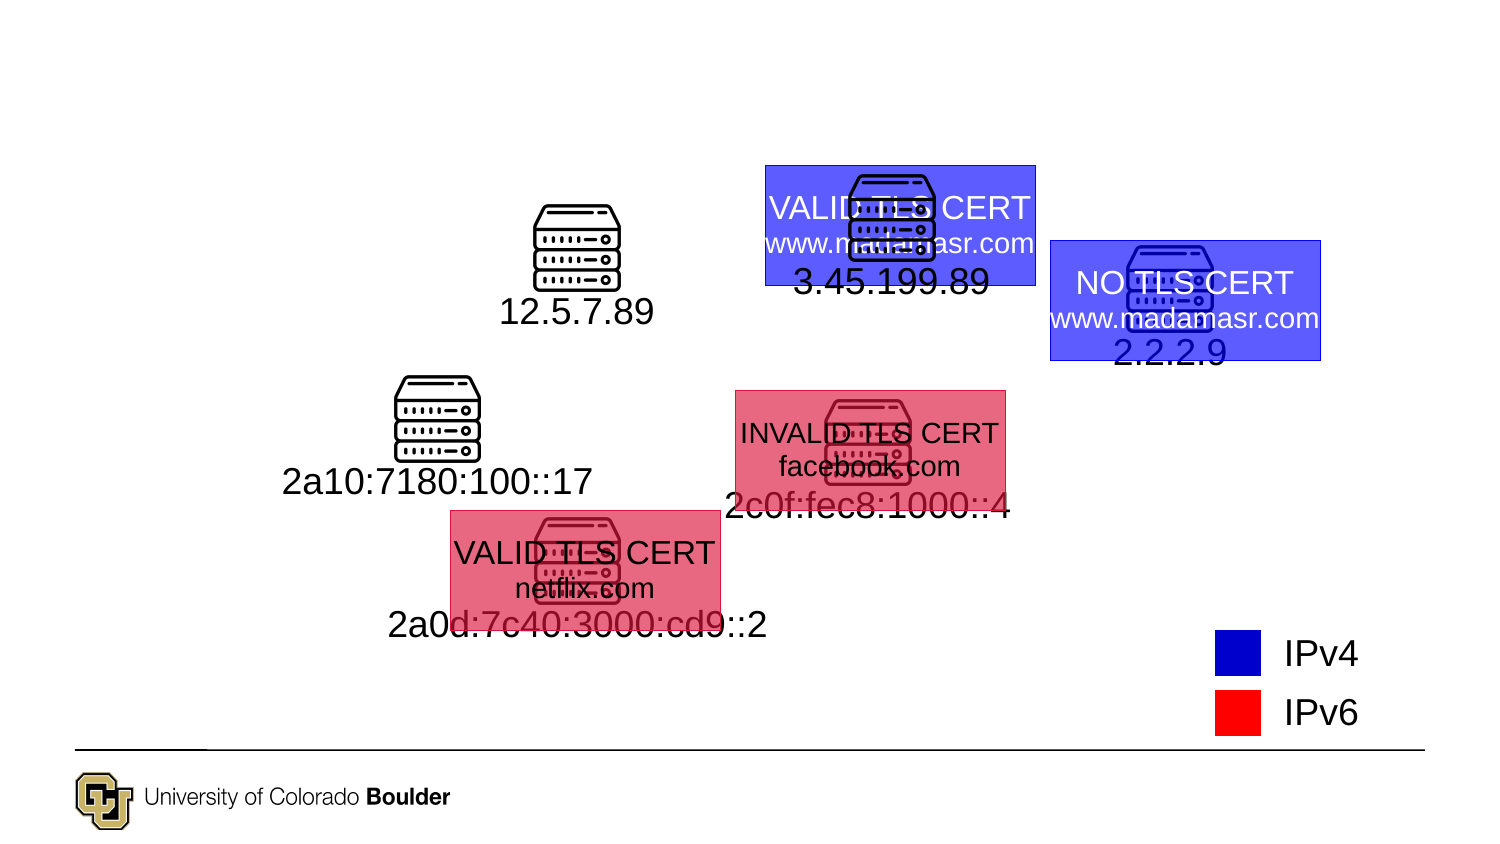

VALID TLS CERT
www.madamasr.com
3.45.199.89
12.5.7.89
2.2.2.9
NO TLS CERT
www.madamasr.com
2a10:7180:100::17
2c0f:fec8:1000::4
INVALID TLS CERT
facebook.com
2a0d:7c40:3000:cd9::2
VALID TLS CERT
netflix.com
IPv4
IPv6